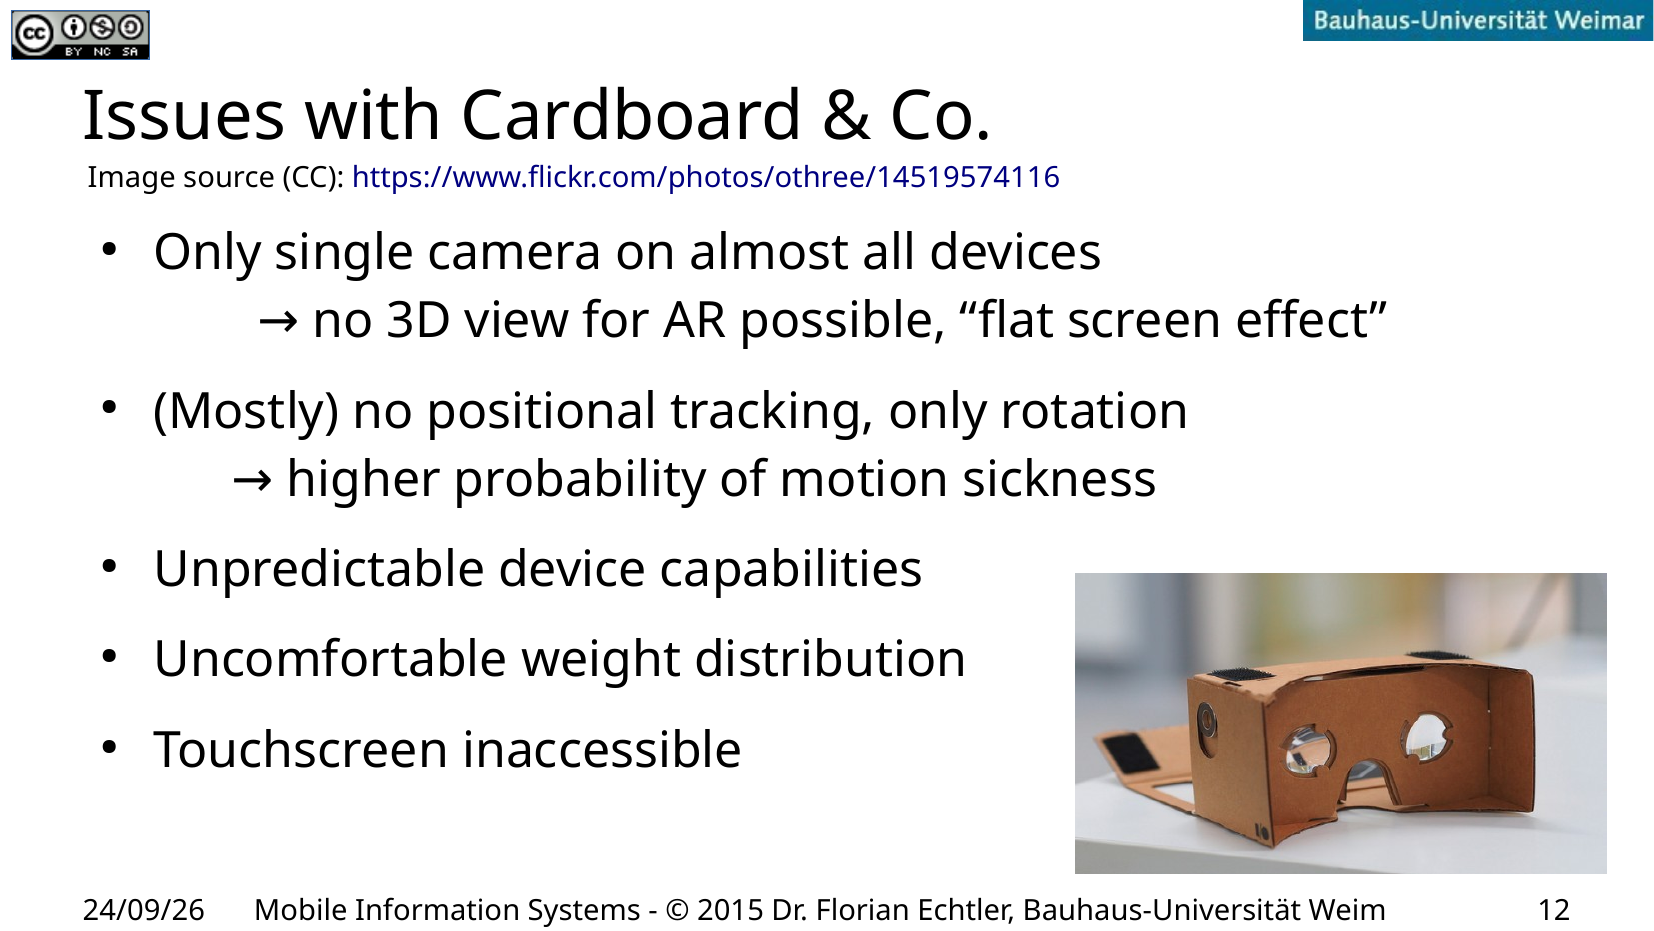

# Issues with Cardboard & Co.
Image source (CC): https://www.flickr.com/photos/othree/14519574116
Only single camera on almost all devices → no 3D view for AR possible, “flat screen effect”
(Mostly) no positional tracking, only rotation → higher probability of motion sickness
Unpredictable device capabilities
Uncomfortable weight distribution
Touchscreen inaccessible
Mobile Information Systems - © 2015 Dr. Florian Echtler, Bauhaus-Universität Weimar
12